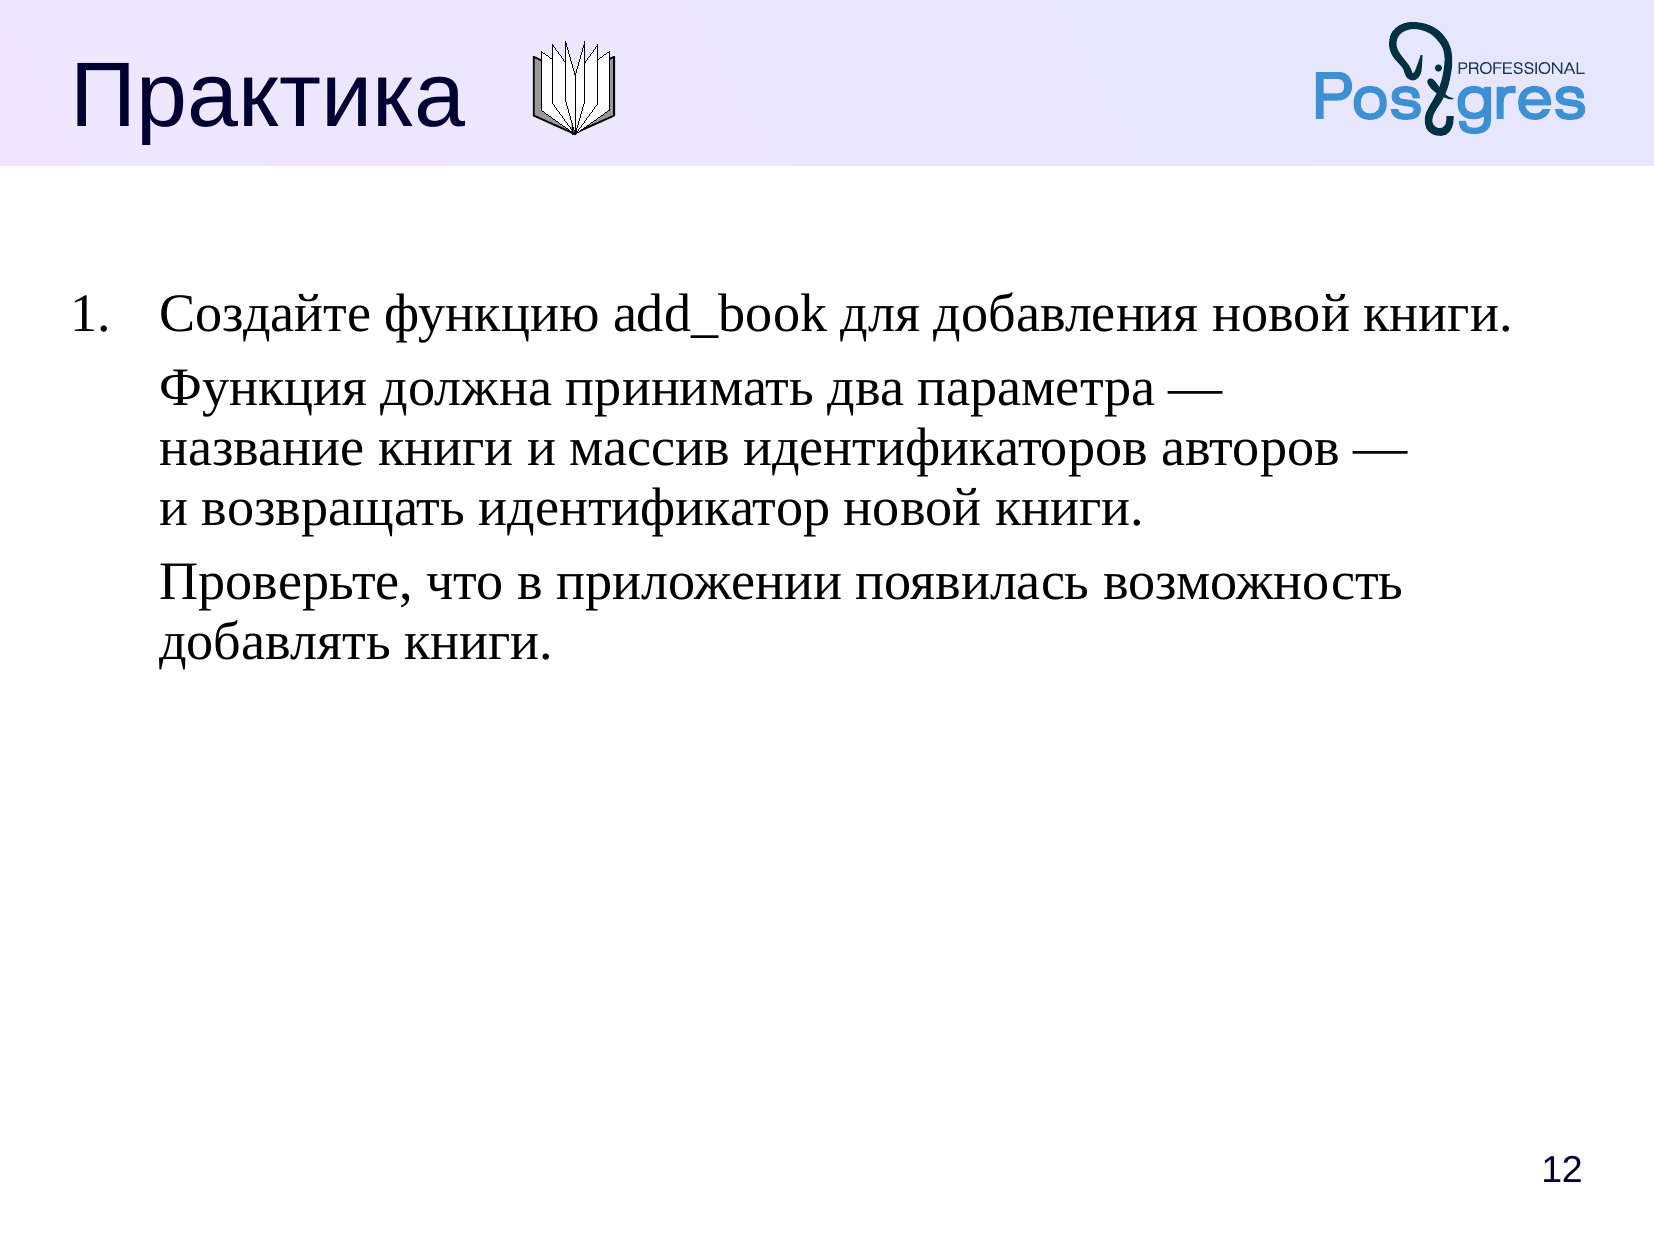

# Практика
Создайте функцию add_book для добавления новой книги.
Функция должна принимать два параметра —
название книги и массив идентификаторов авторов —
и возвращать идентификатор новой книги.
Проверьте, что в приложении появилась возможность добавлять книги.